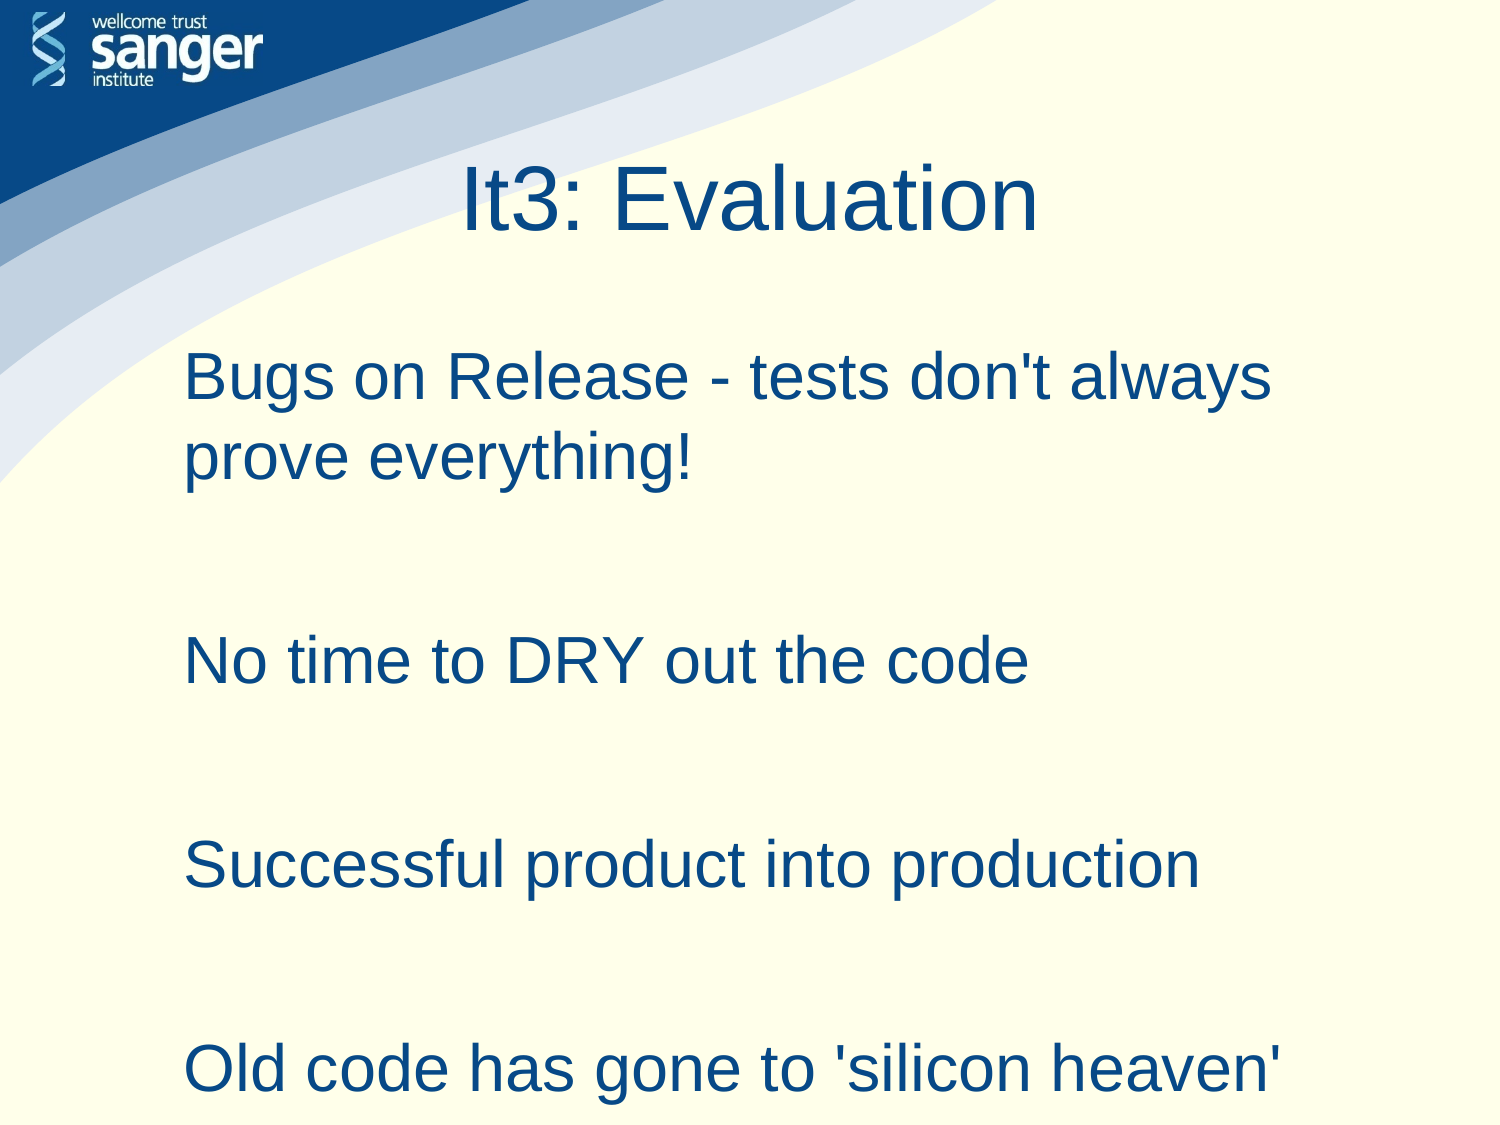

# It3: Evaluation
Bugs on Release - tests don't always prove everything!
No time to DRY out the code
Successful product into production
Old code has gone to 'silicon heaven'